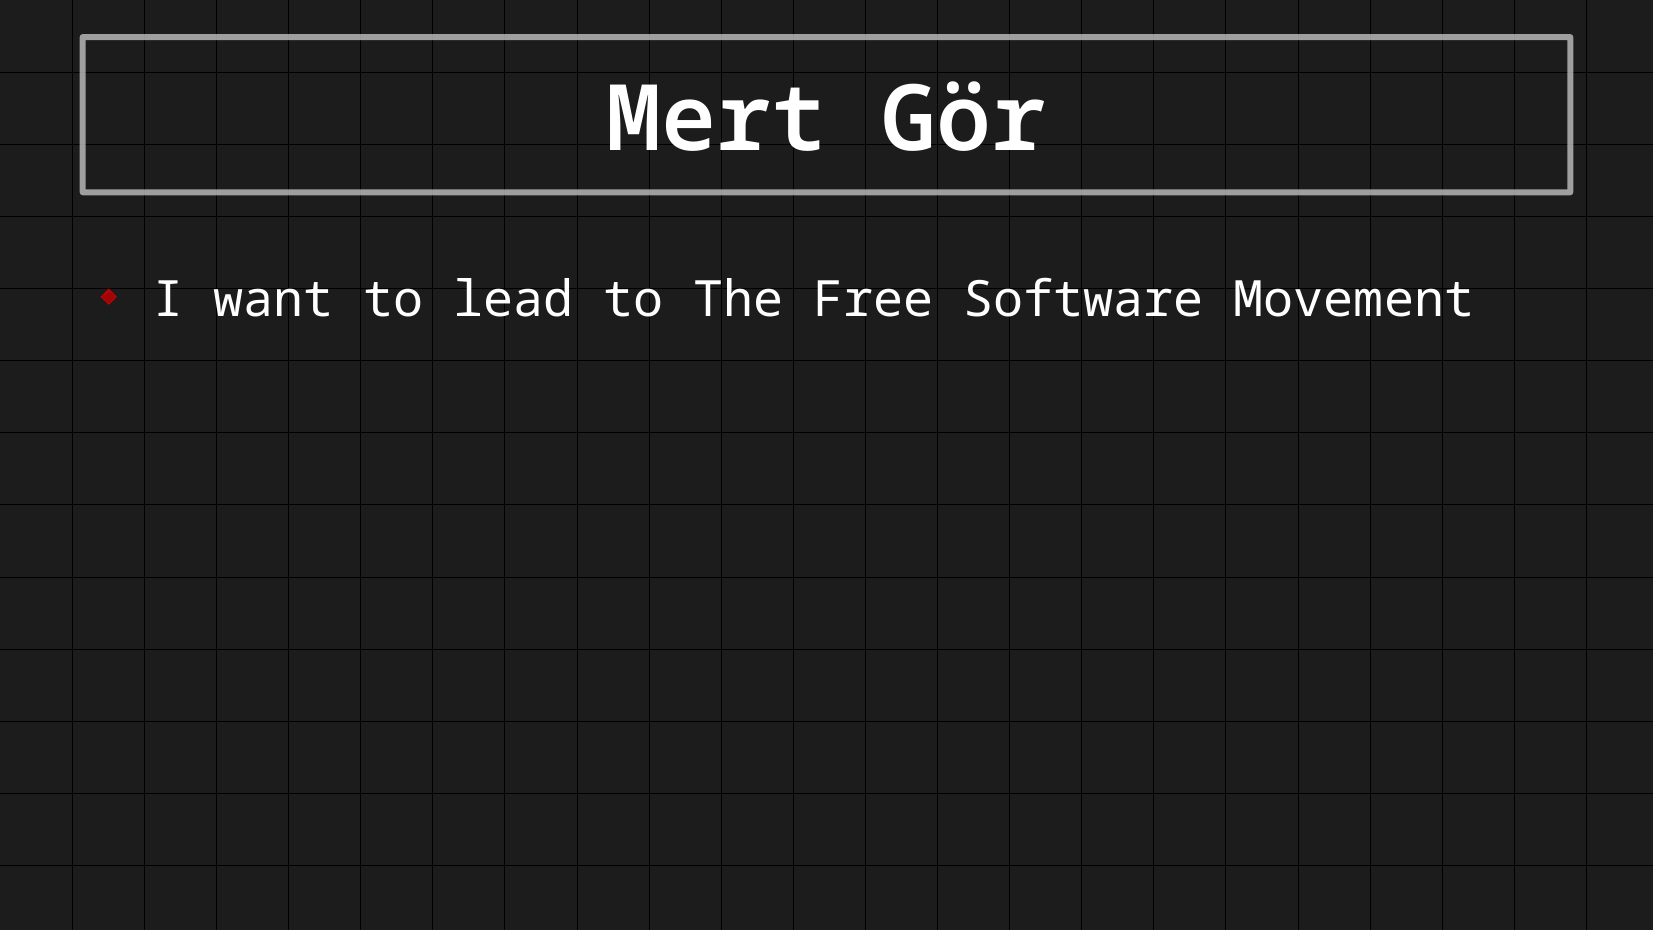

# Mert Gör
I want to lead to The Free Software Movement